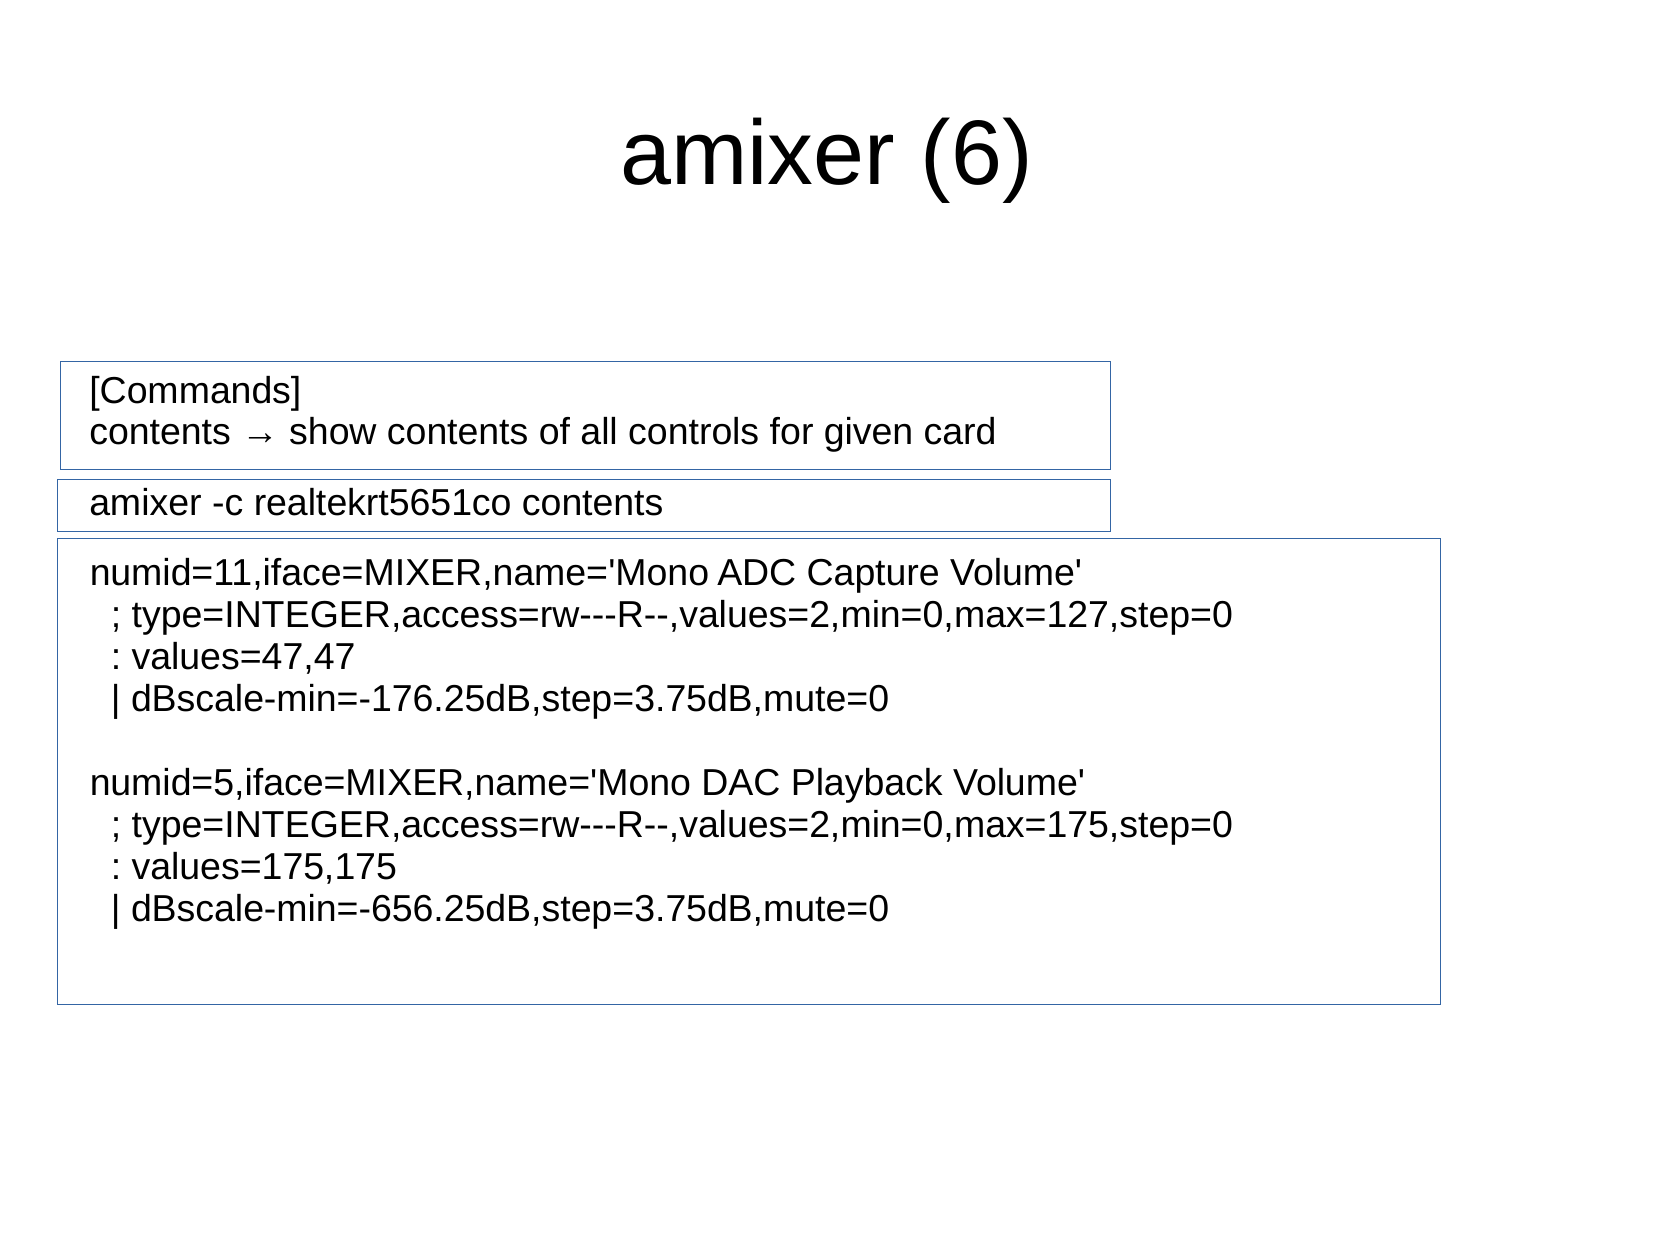

# amixer (6)
[Commands]
contents → show contents of all controls for given card
amixer -c realtekrt5651co contents
numid=11,iface=MIXER,name='Mono ADC Capture Volume'
 ; type=INTEGER,access=rw---R--,values=2,min=0,max=127,step=0
 : values=47,47
 | dBscale-min=-176.25dB,step=3.75dB,mute=0
numid=5,iface=MIXER,name='Mono DAC Playback Volume'
 ; type=INTEGER,access=rw---R--,values=2,min=0,max=175,step=0
 : values=175,175
 | dBscale-min=-656.25dB,step=3.75dB,mute=0